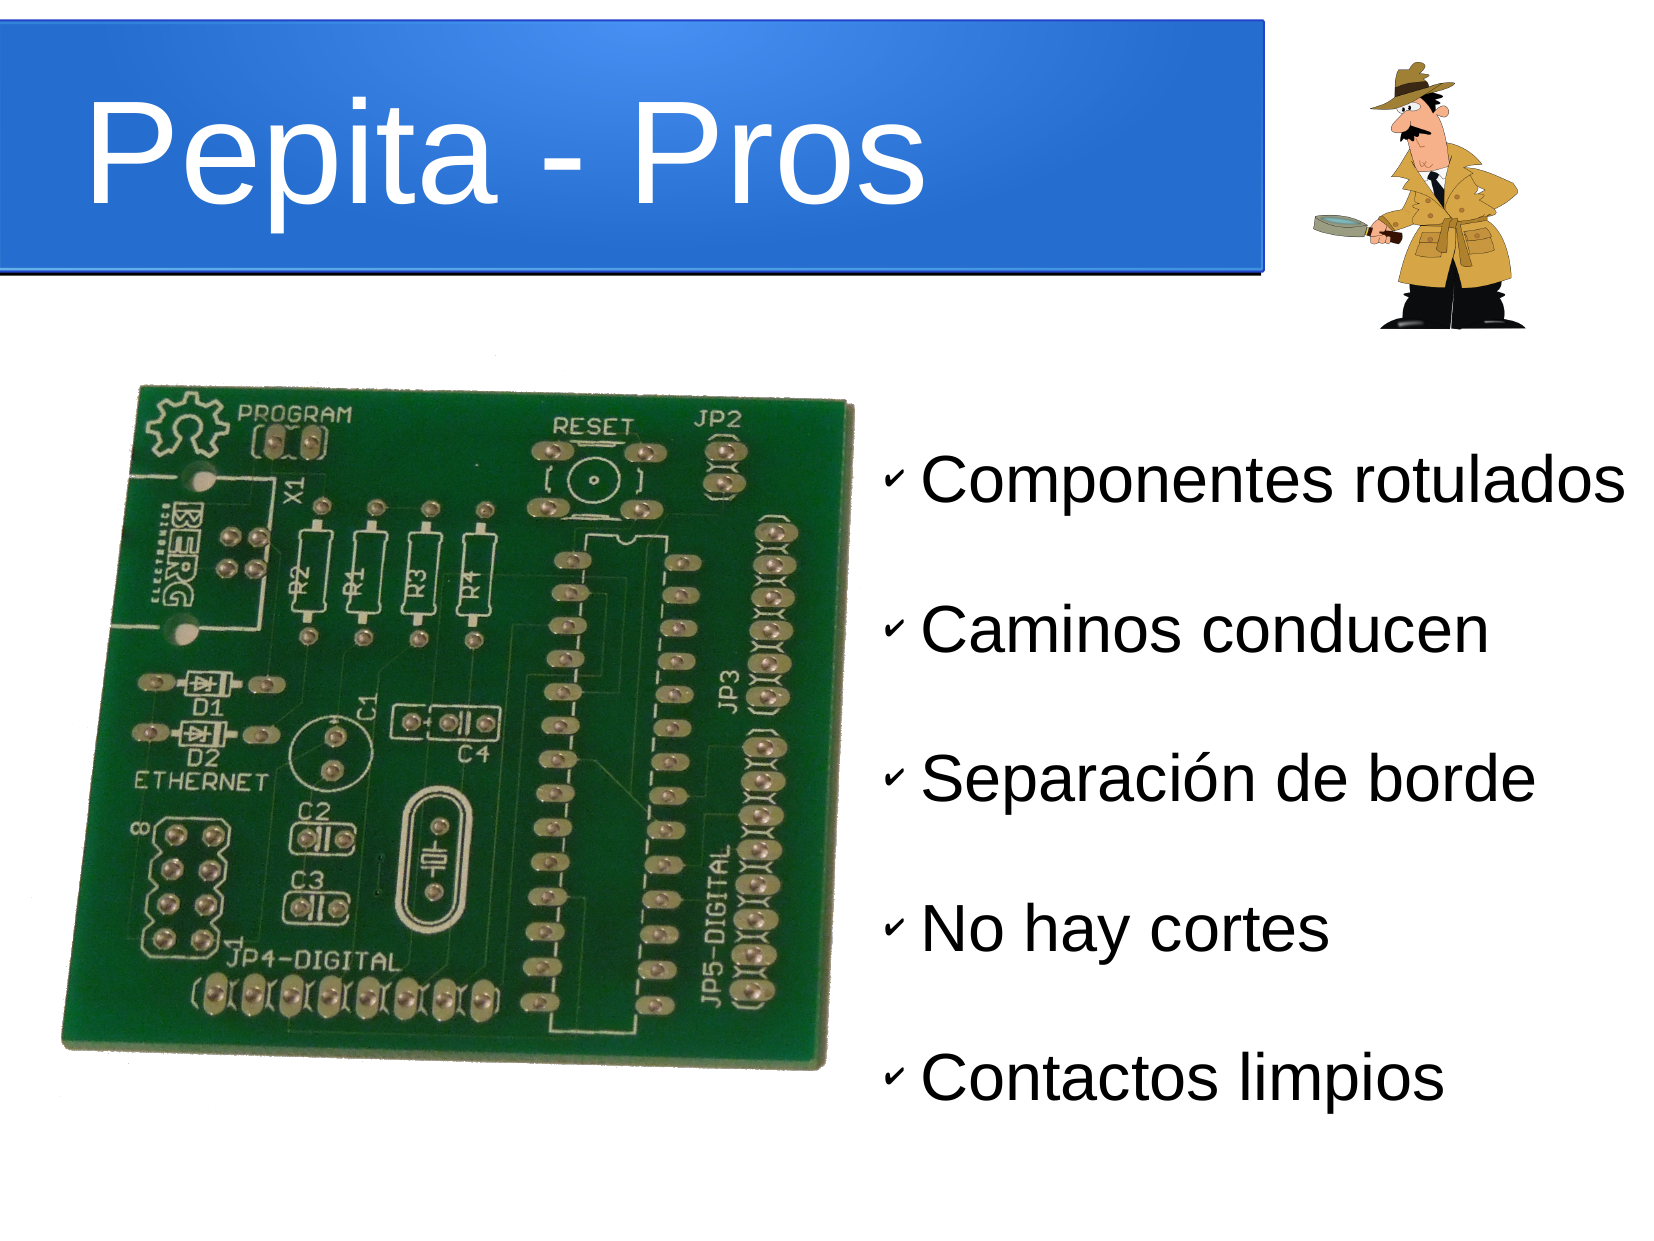

# Pepita - Pros
Componentes rotulados
Caminos conducen
Separación de borde
No hay cortes
Contactos limpios